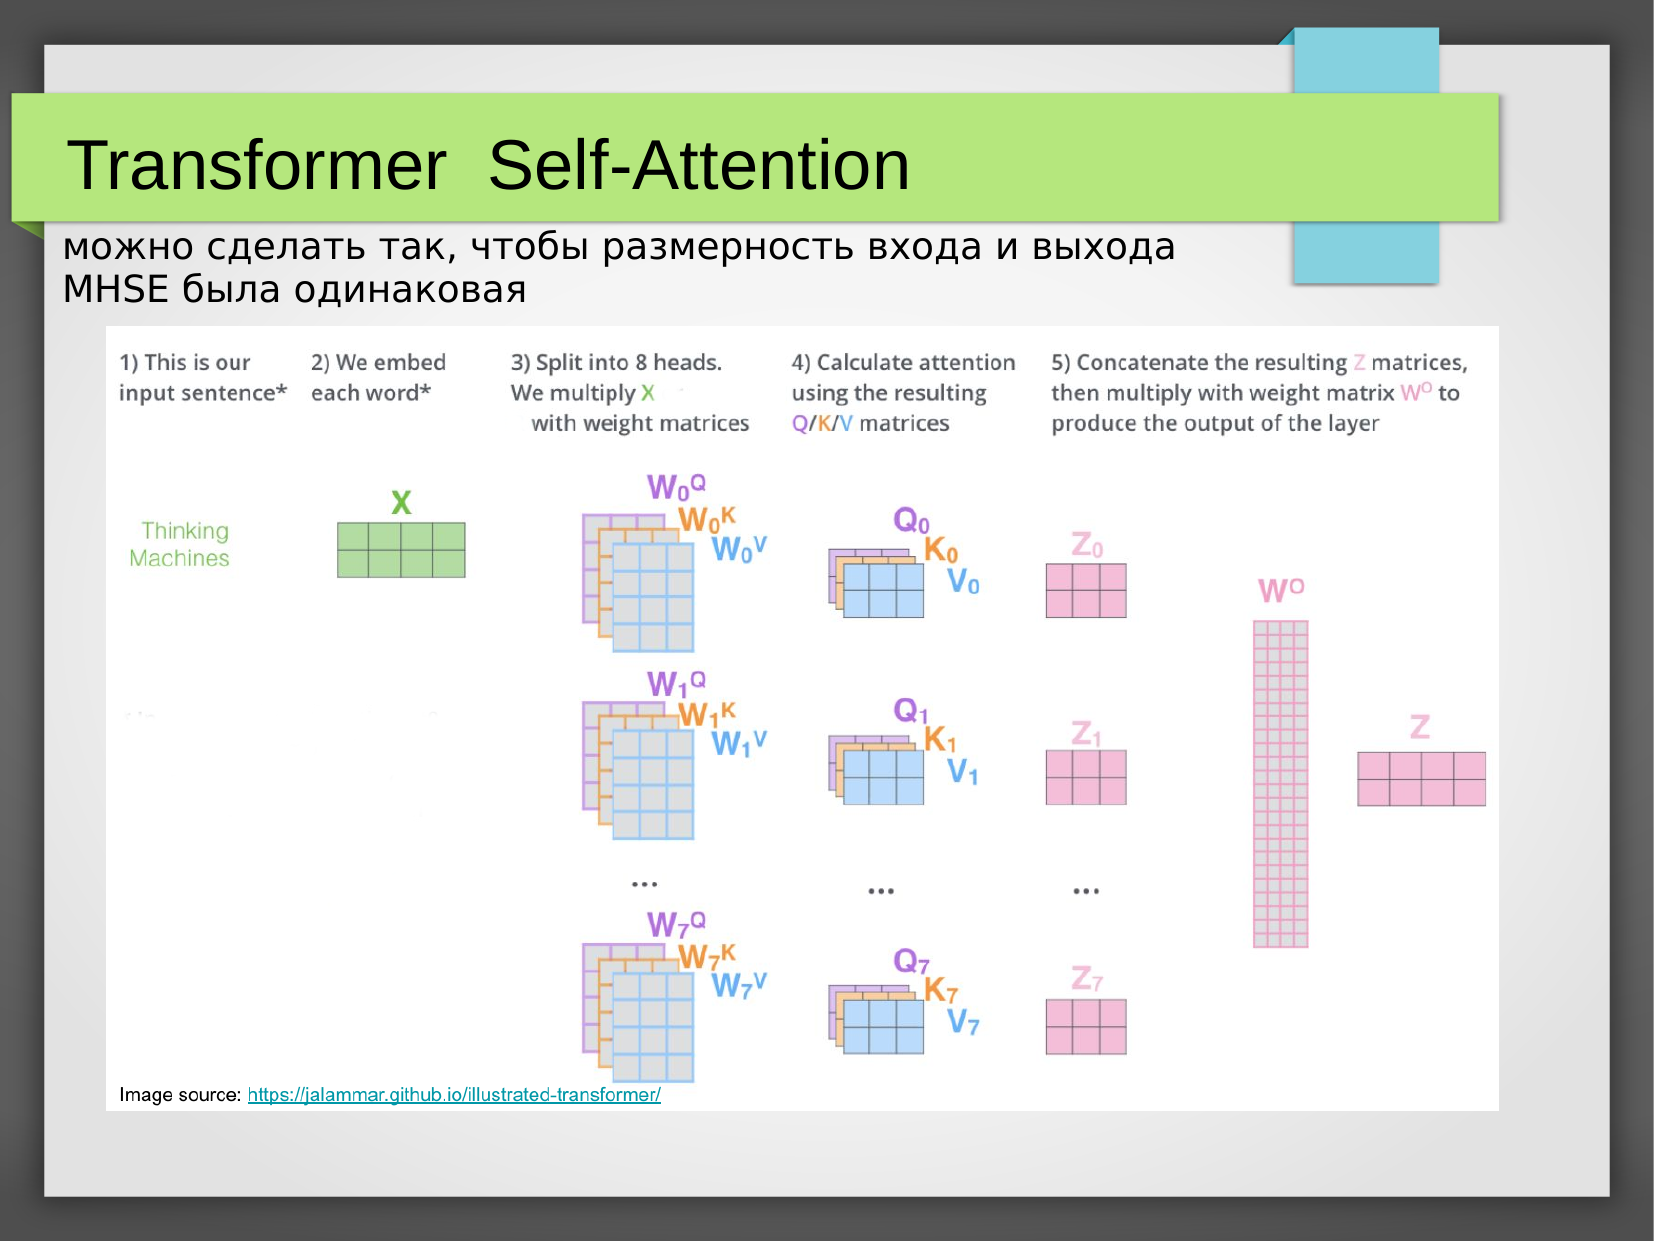

# Transformer Self-Attention
можно сделать так, чтобы размерность входа и выхода
MHSE была одинаковая